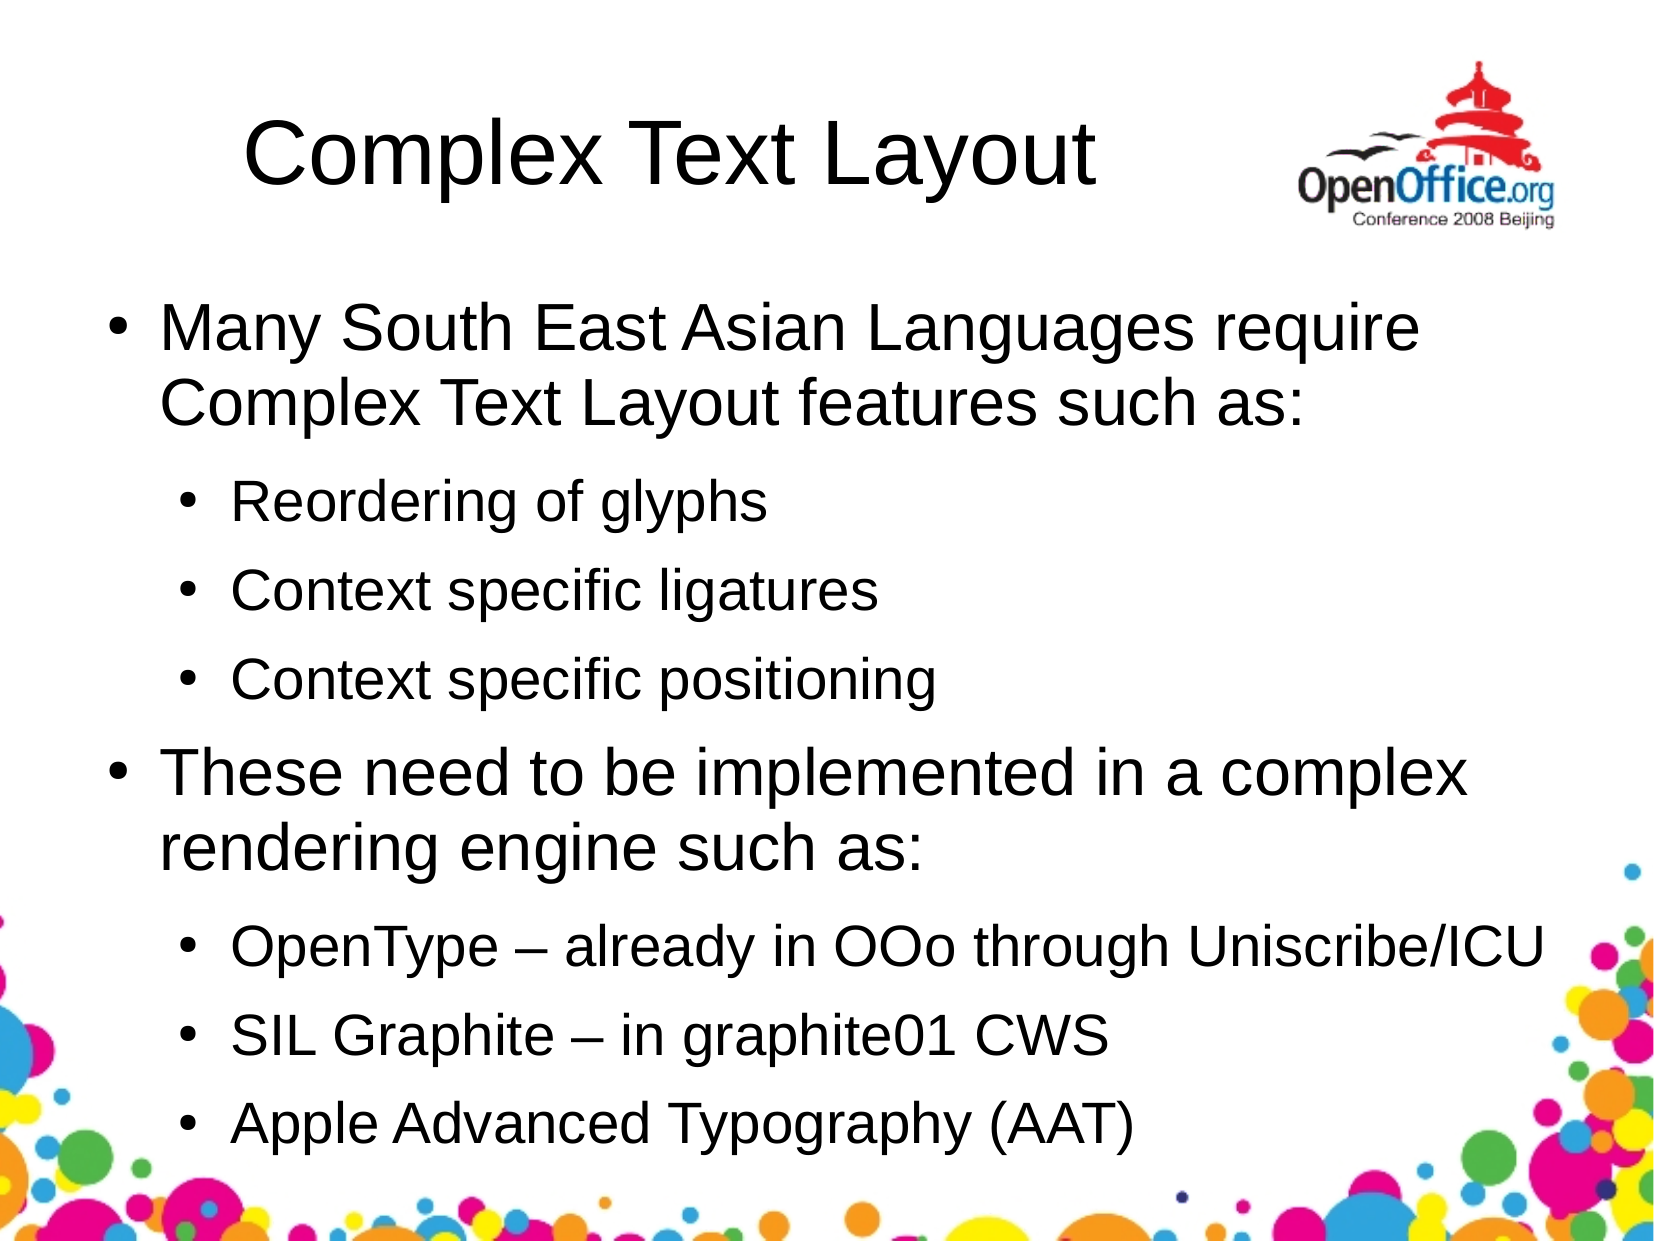

# Complex Text Layout
Many South East Asian Languages require Complex Text Layout features such as:
Reordering of glyphs
Context specific ligatures
Context specific positioning
These need to be implemented in a complex rendering engine such as:
OpenType – already in OOo through Uniscribe/ICU
SIL Graphite – in graphite01 CWS
Apple Advanced Typography (AAT)